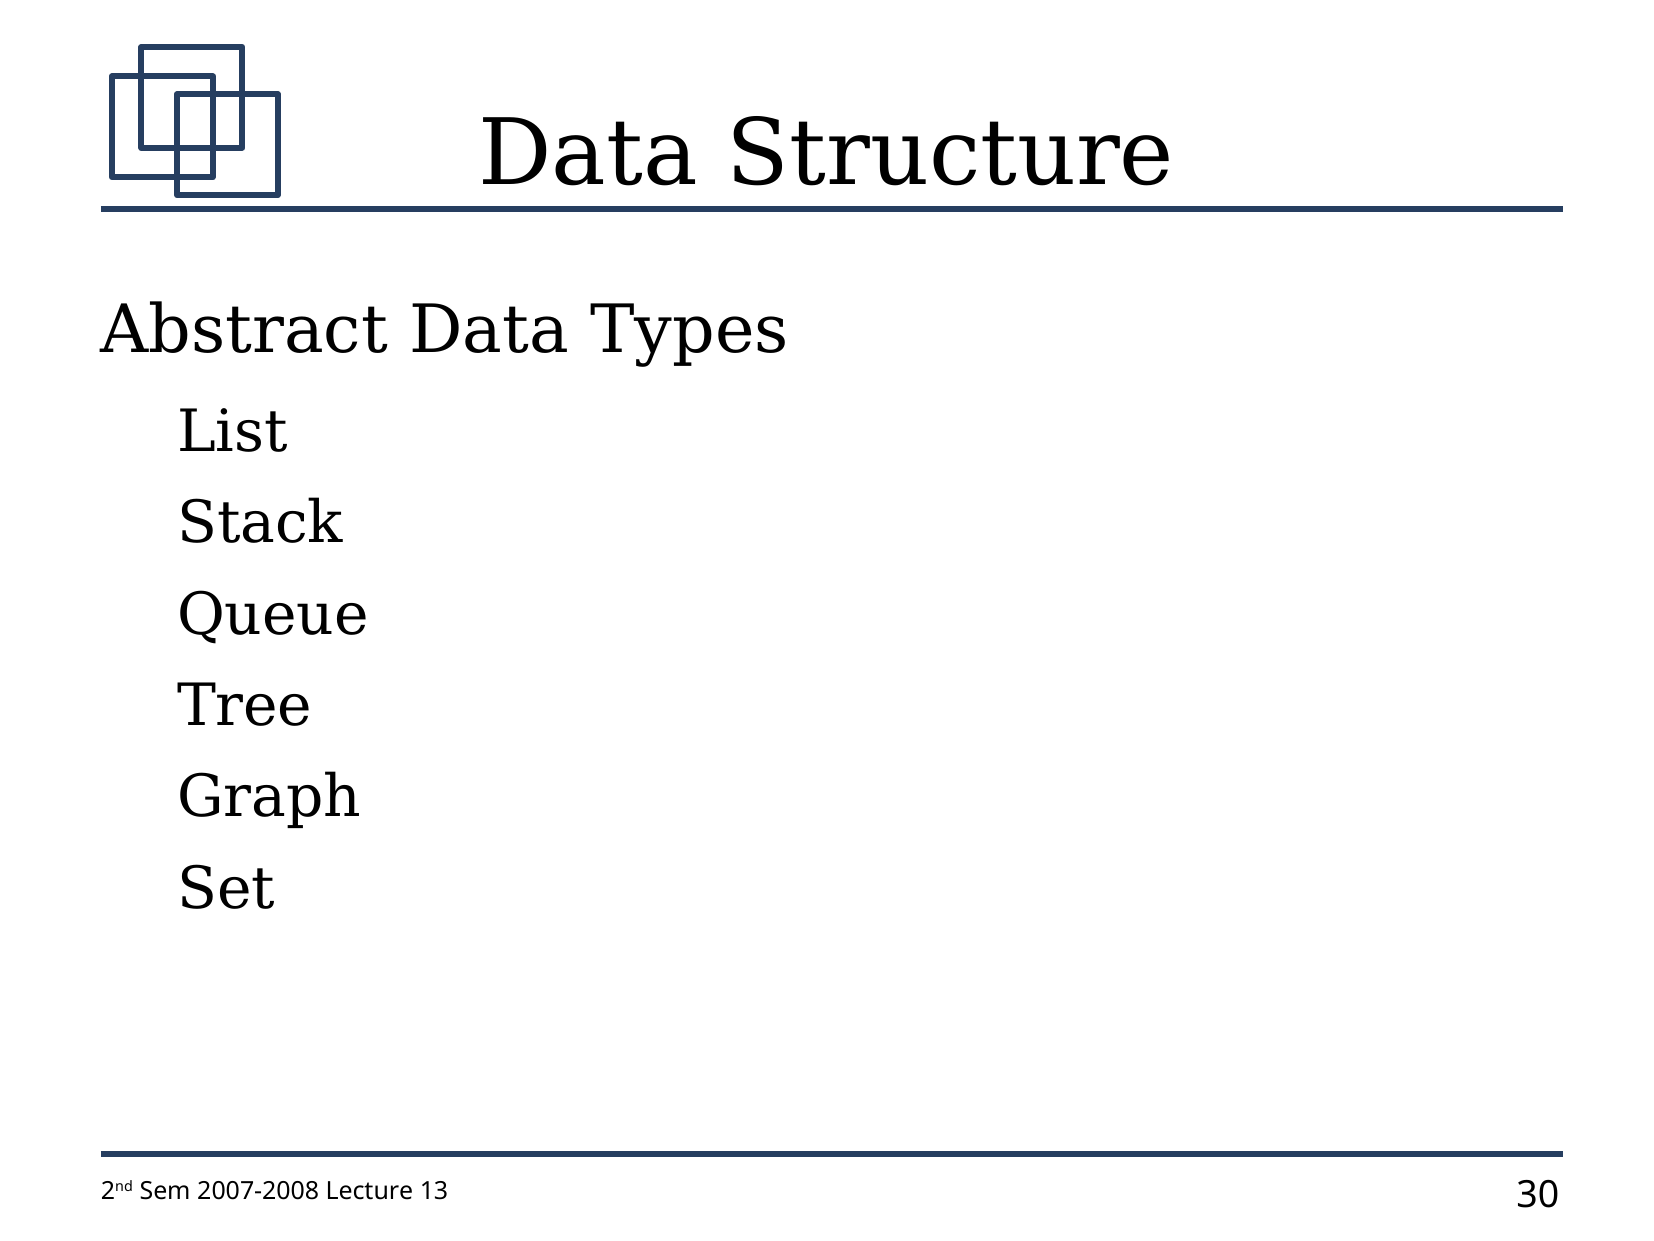

# Data Structure
Abstract Data Types
List
Stack
Queue
Tree
Graph
Set